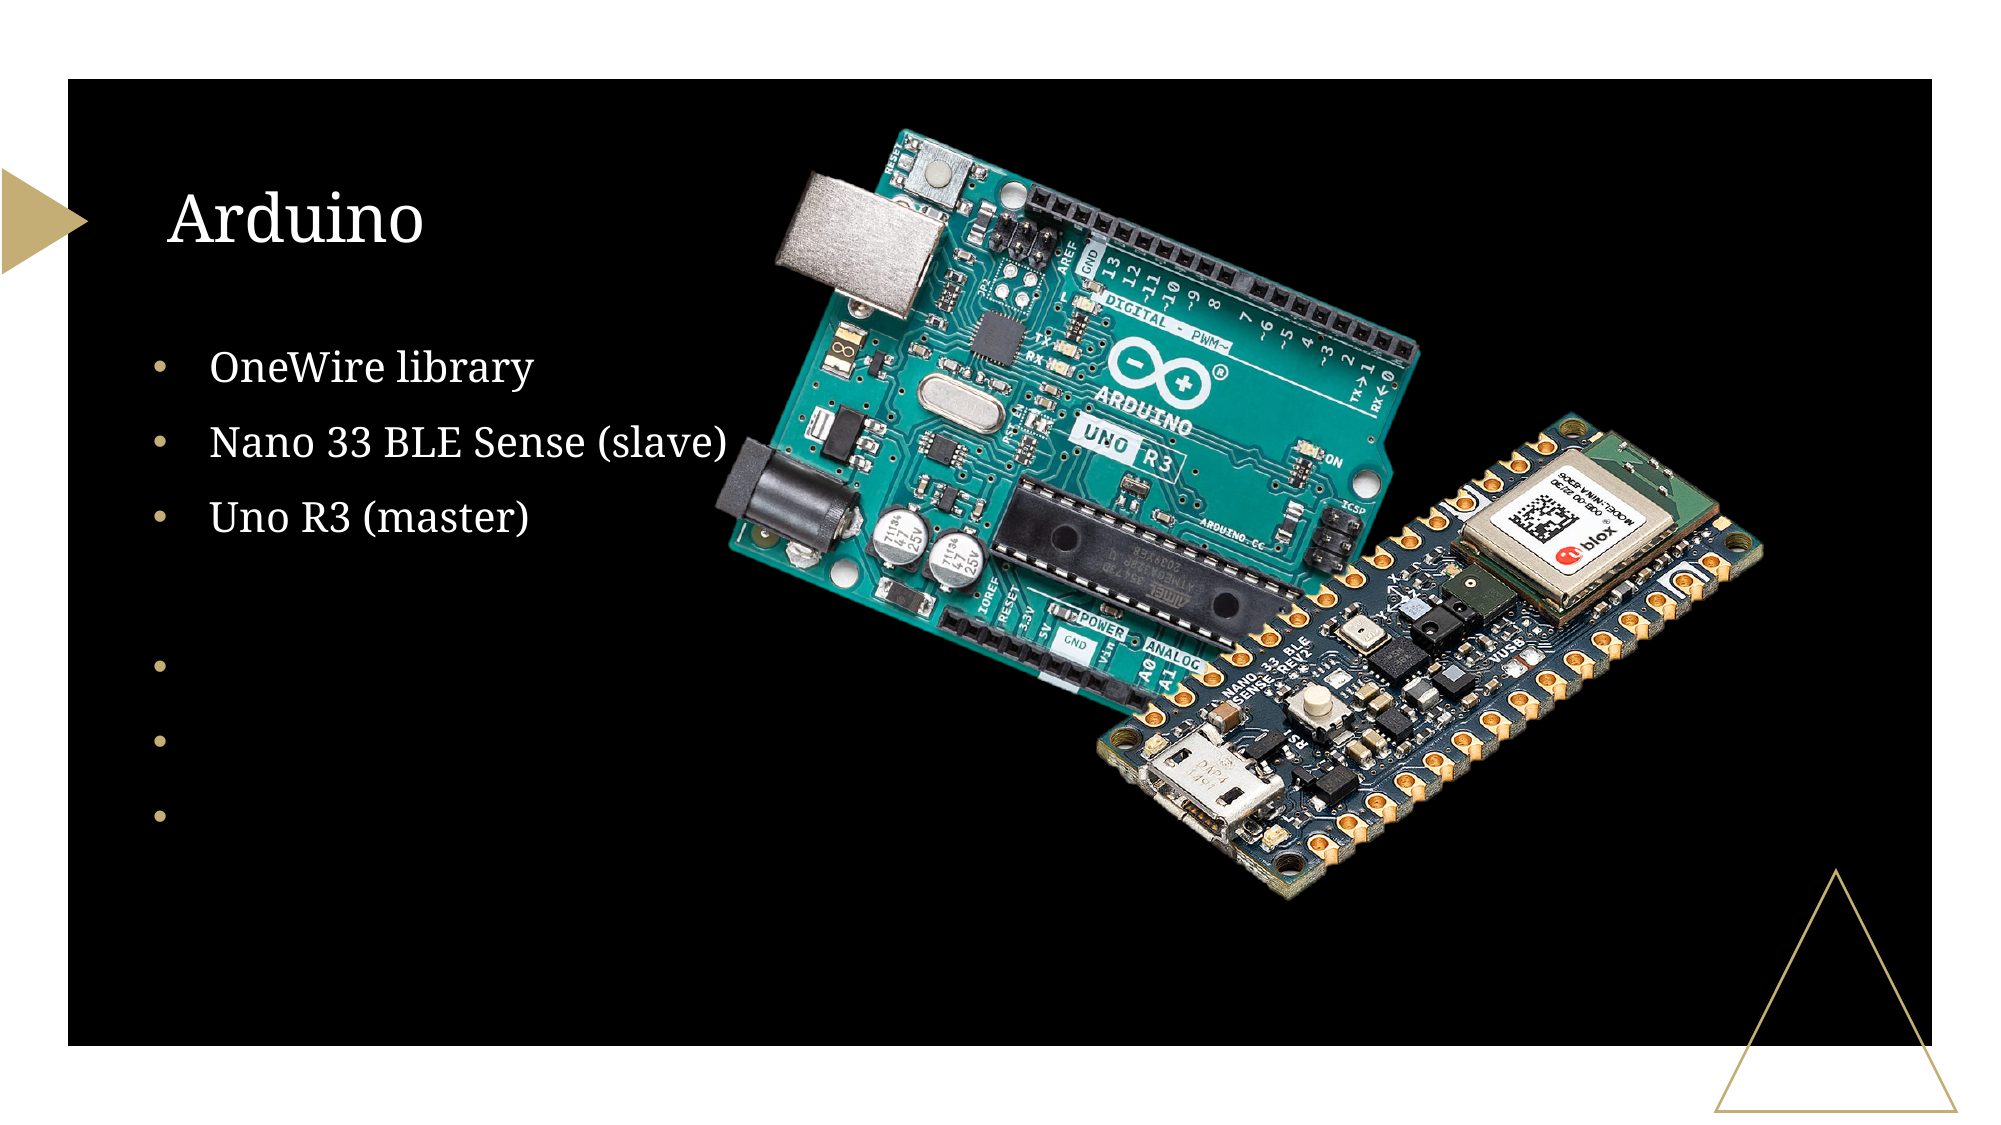

Arduino
# OneWire library
Nano 33 BLE Sense (slave)
Uno R3 (master)